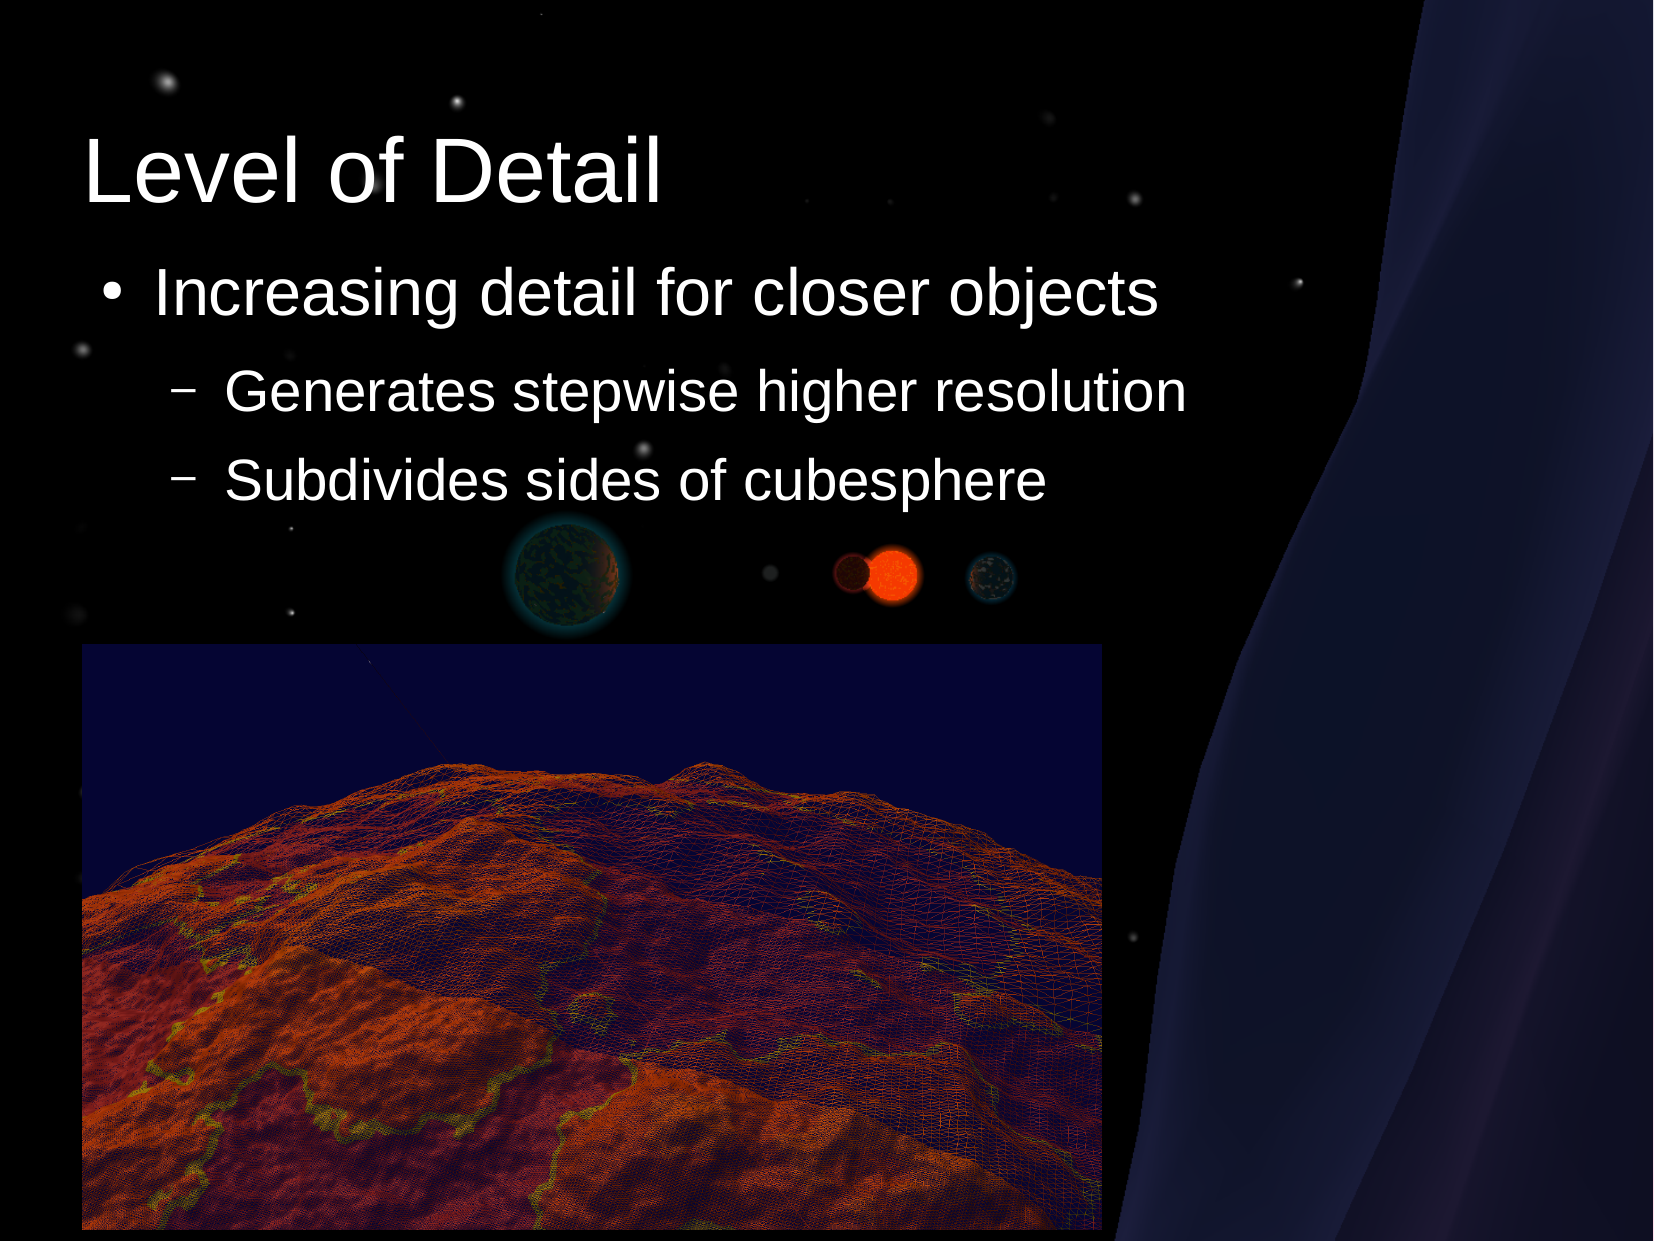

# Level of Detail
Increasing detail for closer objects
Generates stepwise higher resolution
Subdivides sides of cubesphere